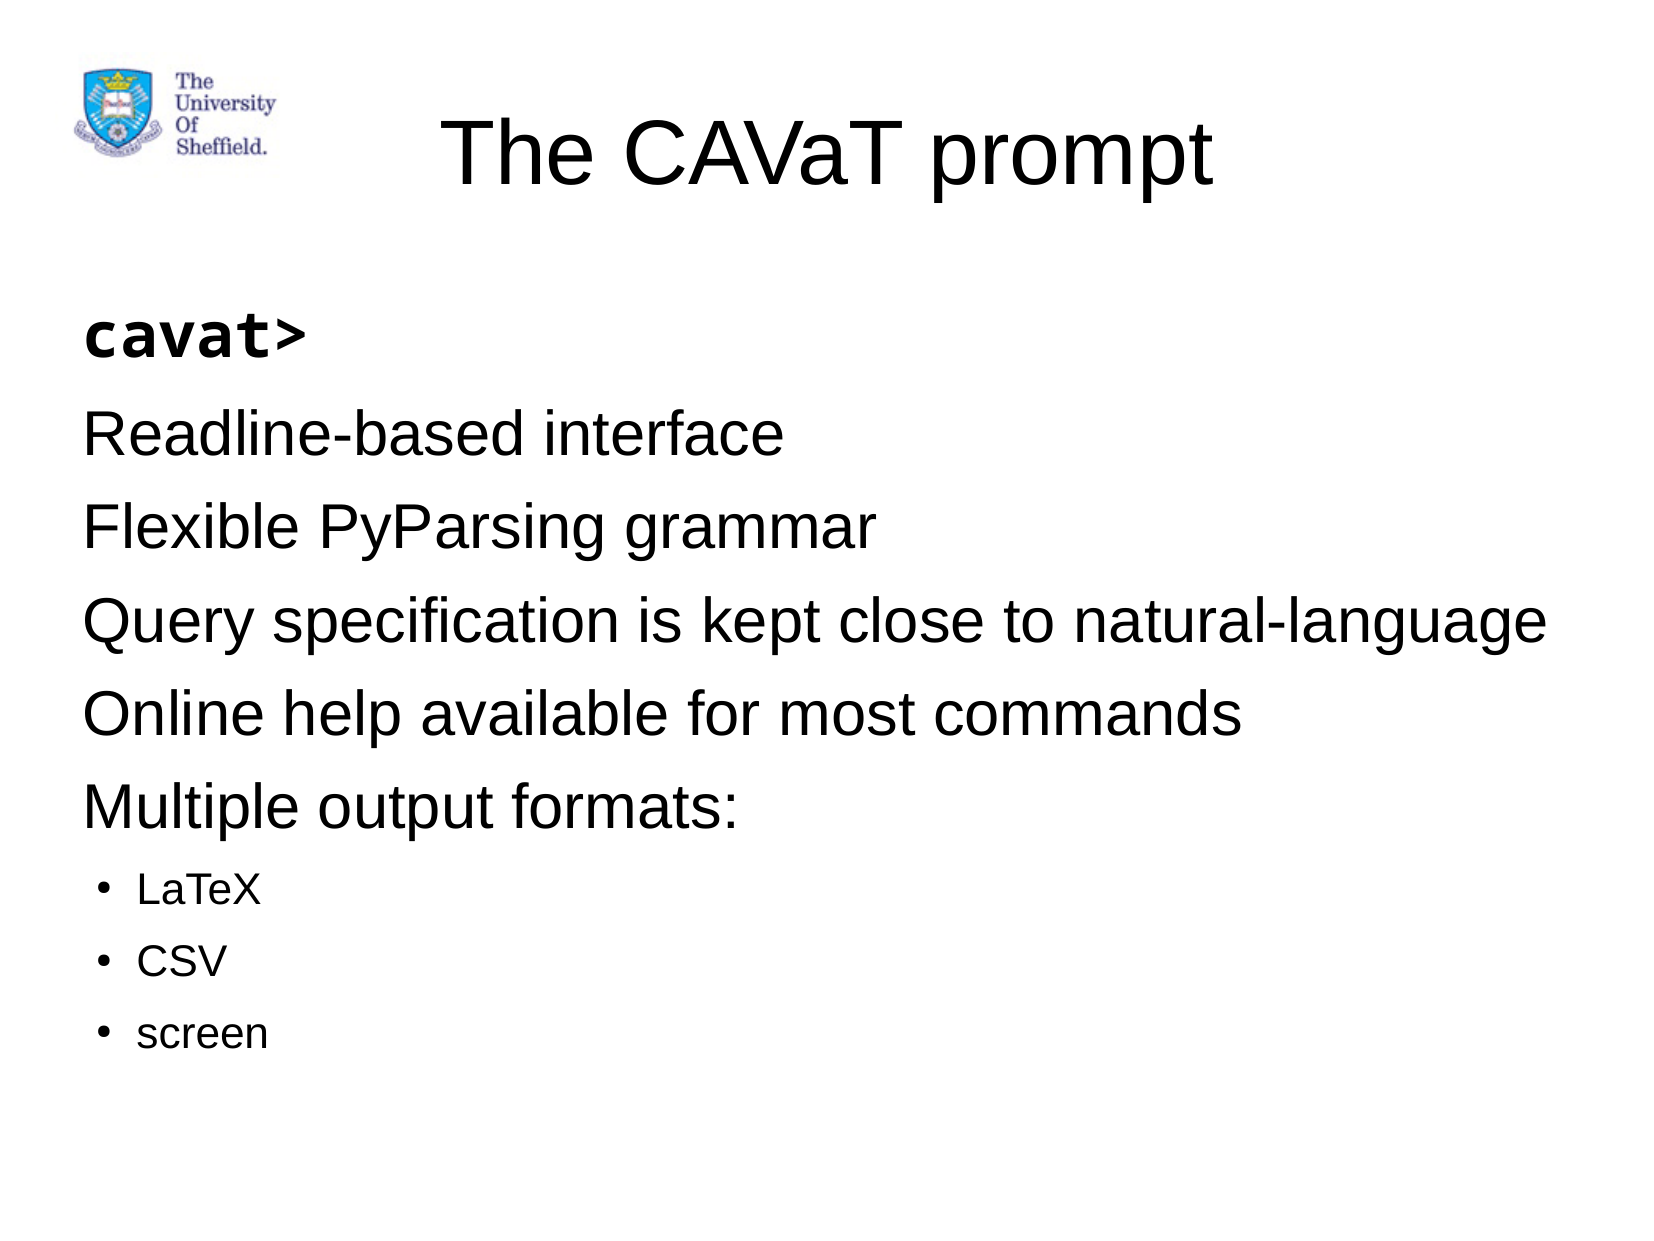

# The CAVaT prompt
cavat>
Readline-based interface
Flexible PyParsing grammar
Query specification is kept close to natural-language
Online help available for most commands
Multiple output formats:
LaTeX
CSV
screen